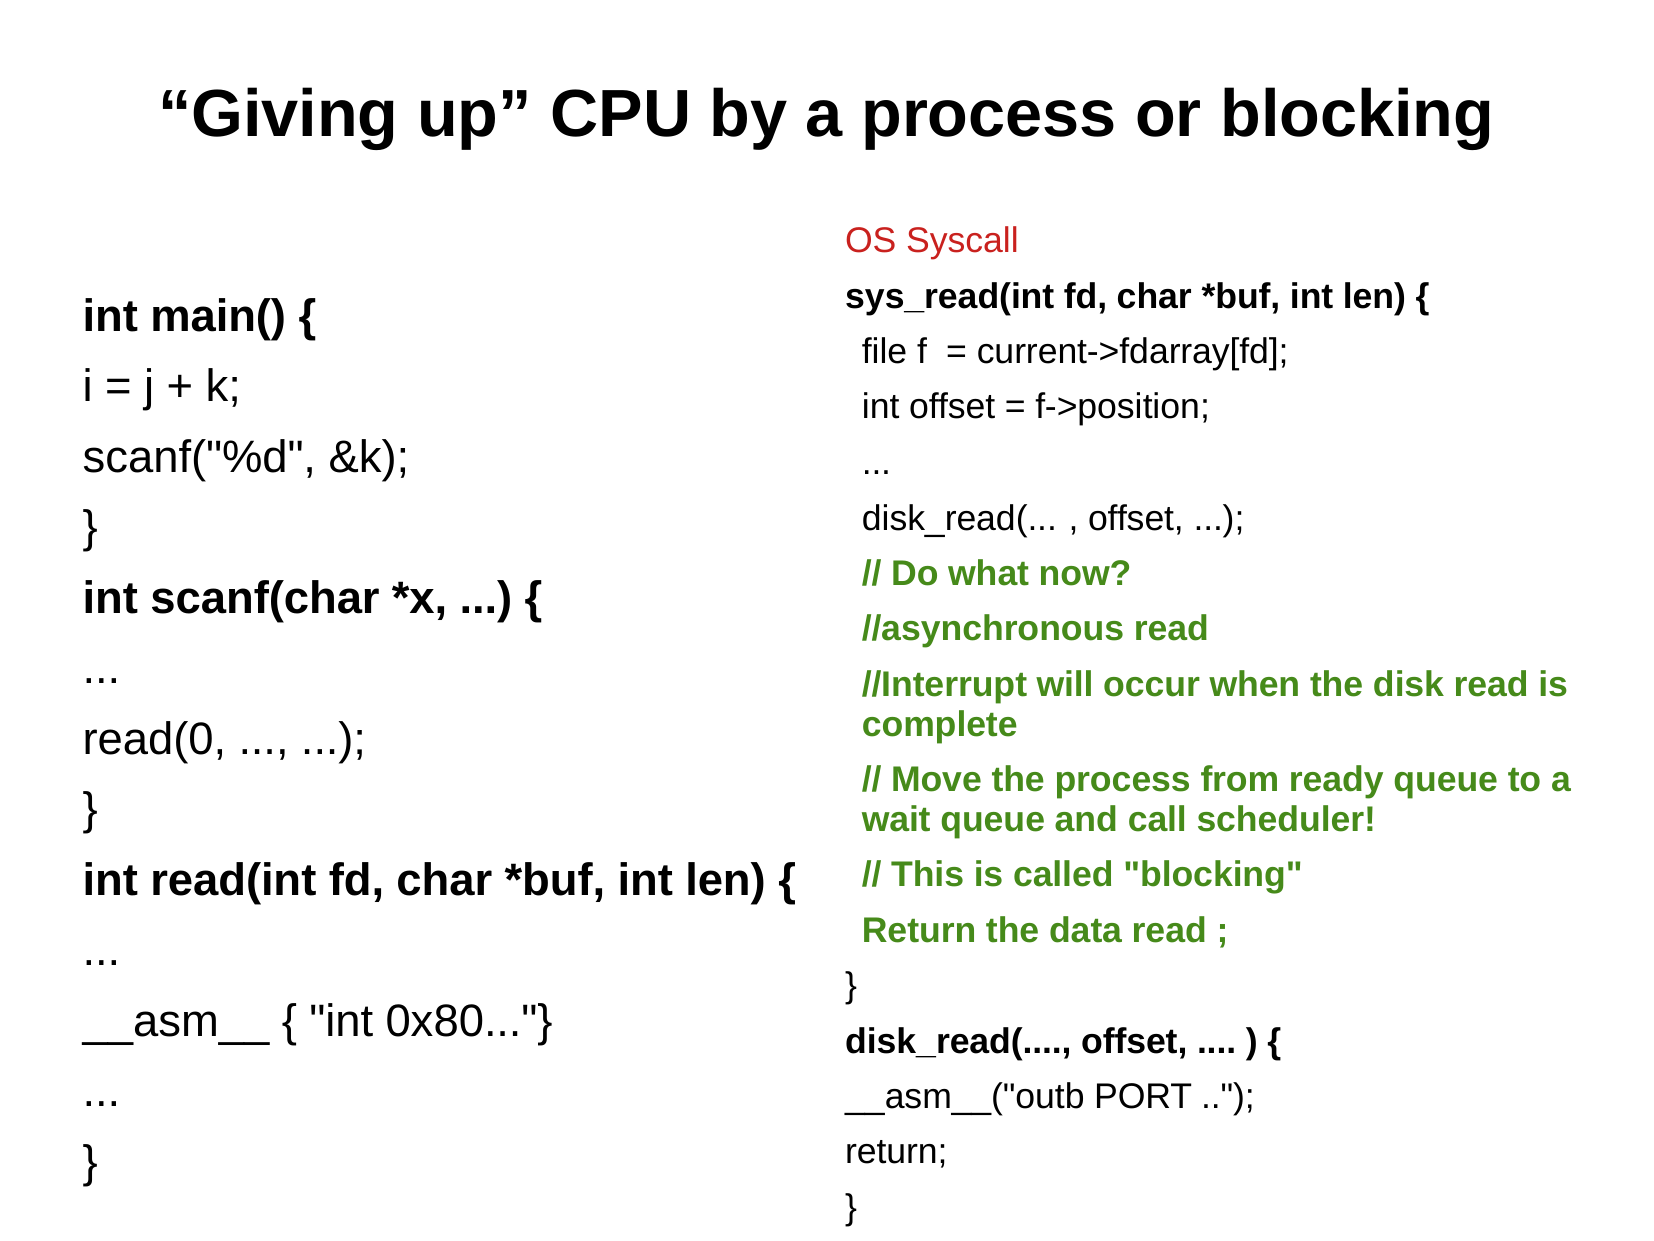

# “Giving up” CPU by a process or blocking
OS Syscall
sys_read(int fd, char *buf, int len) {
file f = current->fdarray[fd];
int offset = f->position;
...
disk_read(...	, offset, ...);
// Do what now?
//asynchronous read
//Interrupt will occur when the disk read is complete
// Move the process from ready queue to a wait queue and call scheduler!
// This is called "blocking"
Return the data read ;
}
disk_read(...., offset, .... ) {
__asm__("outb PORT ..");
return;
}
int main() {
i = j + k;
scanf("%d", &k);
}
int scanf(char *x, ...) {
...
read(0, ..., ...);
}
int read(int fd, char *buf, int len) {
...
__asm__ { "int 0x80..."}
...
}